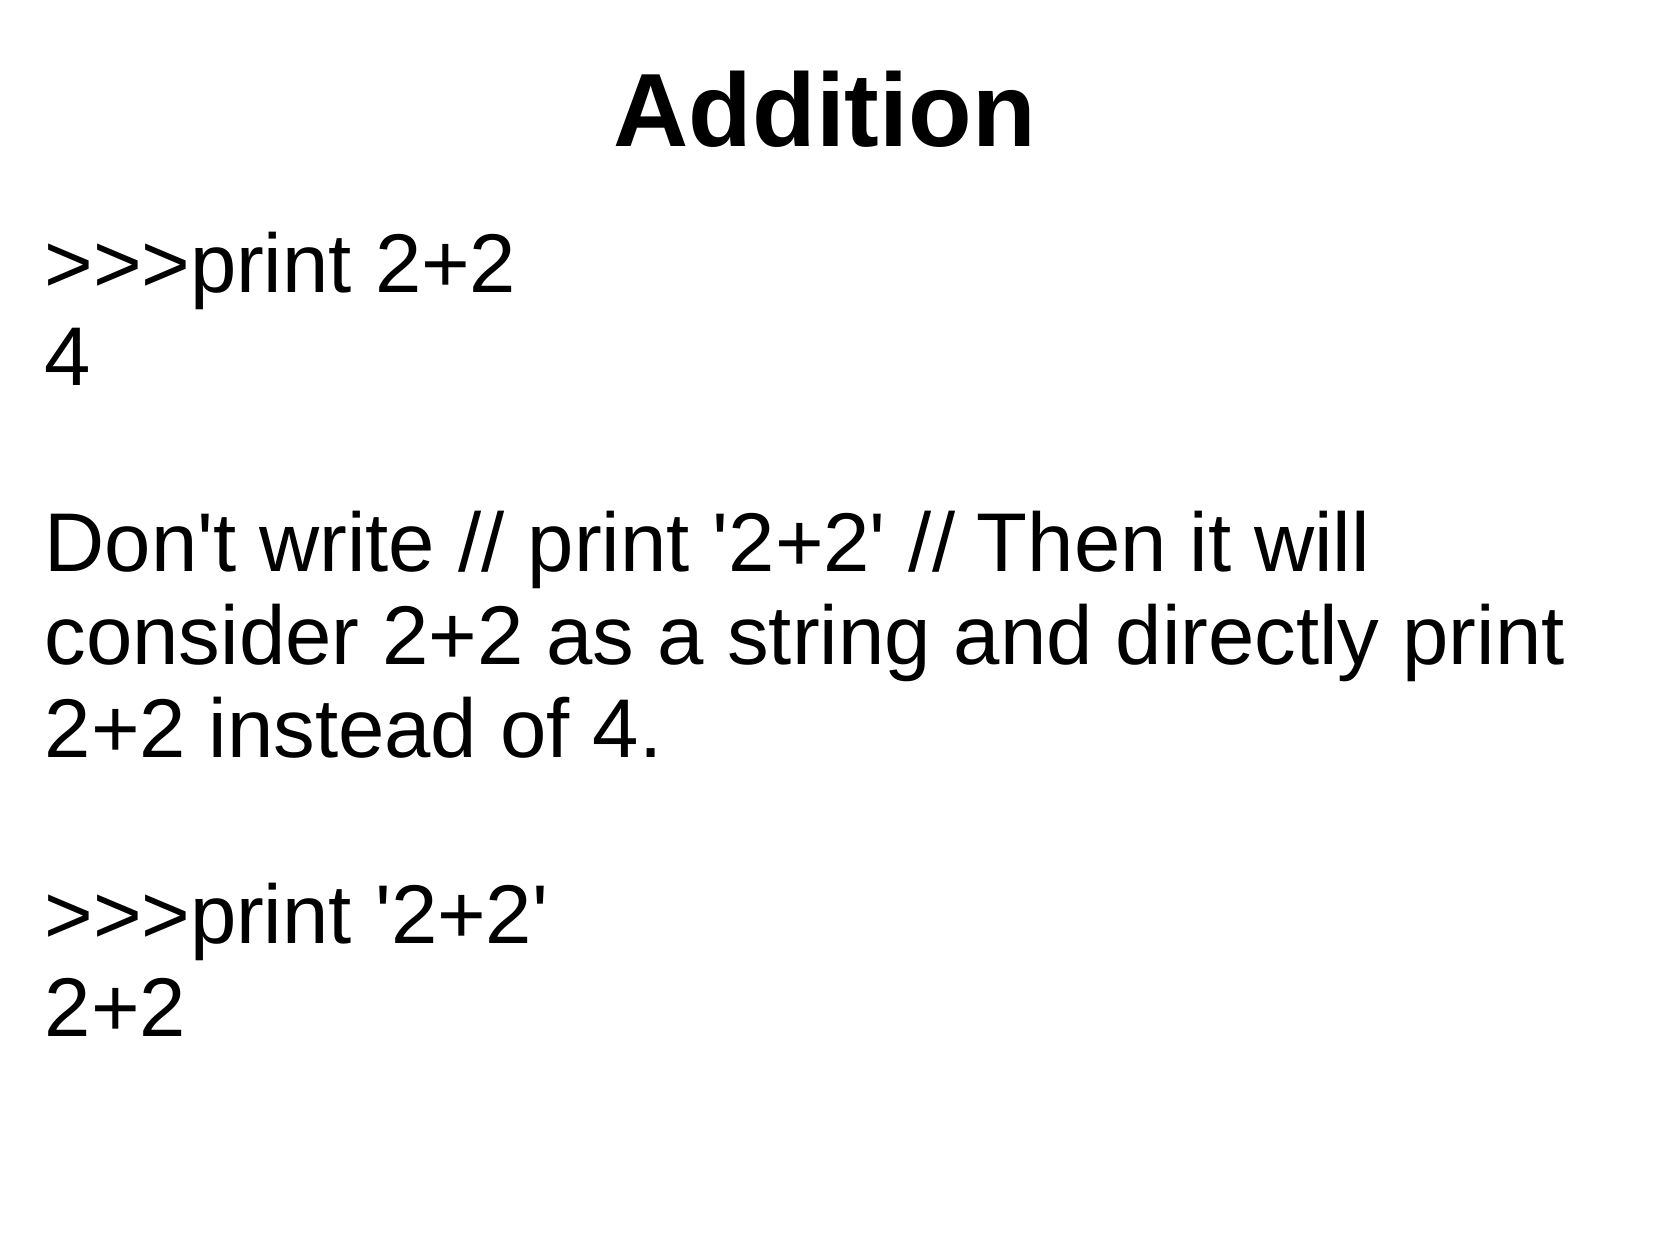

Addition
>>>print 2+2
4
Don't write // print '2+2' // Then it will consider 2+2 as a string and directly print 2+2 instead of 4.
>>>print '2+2'
2+2